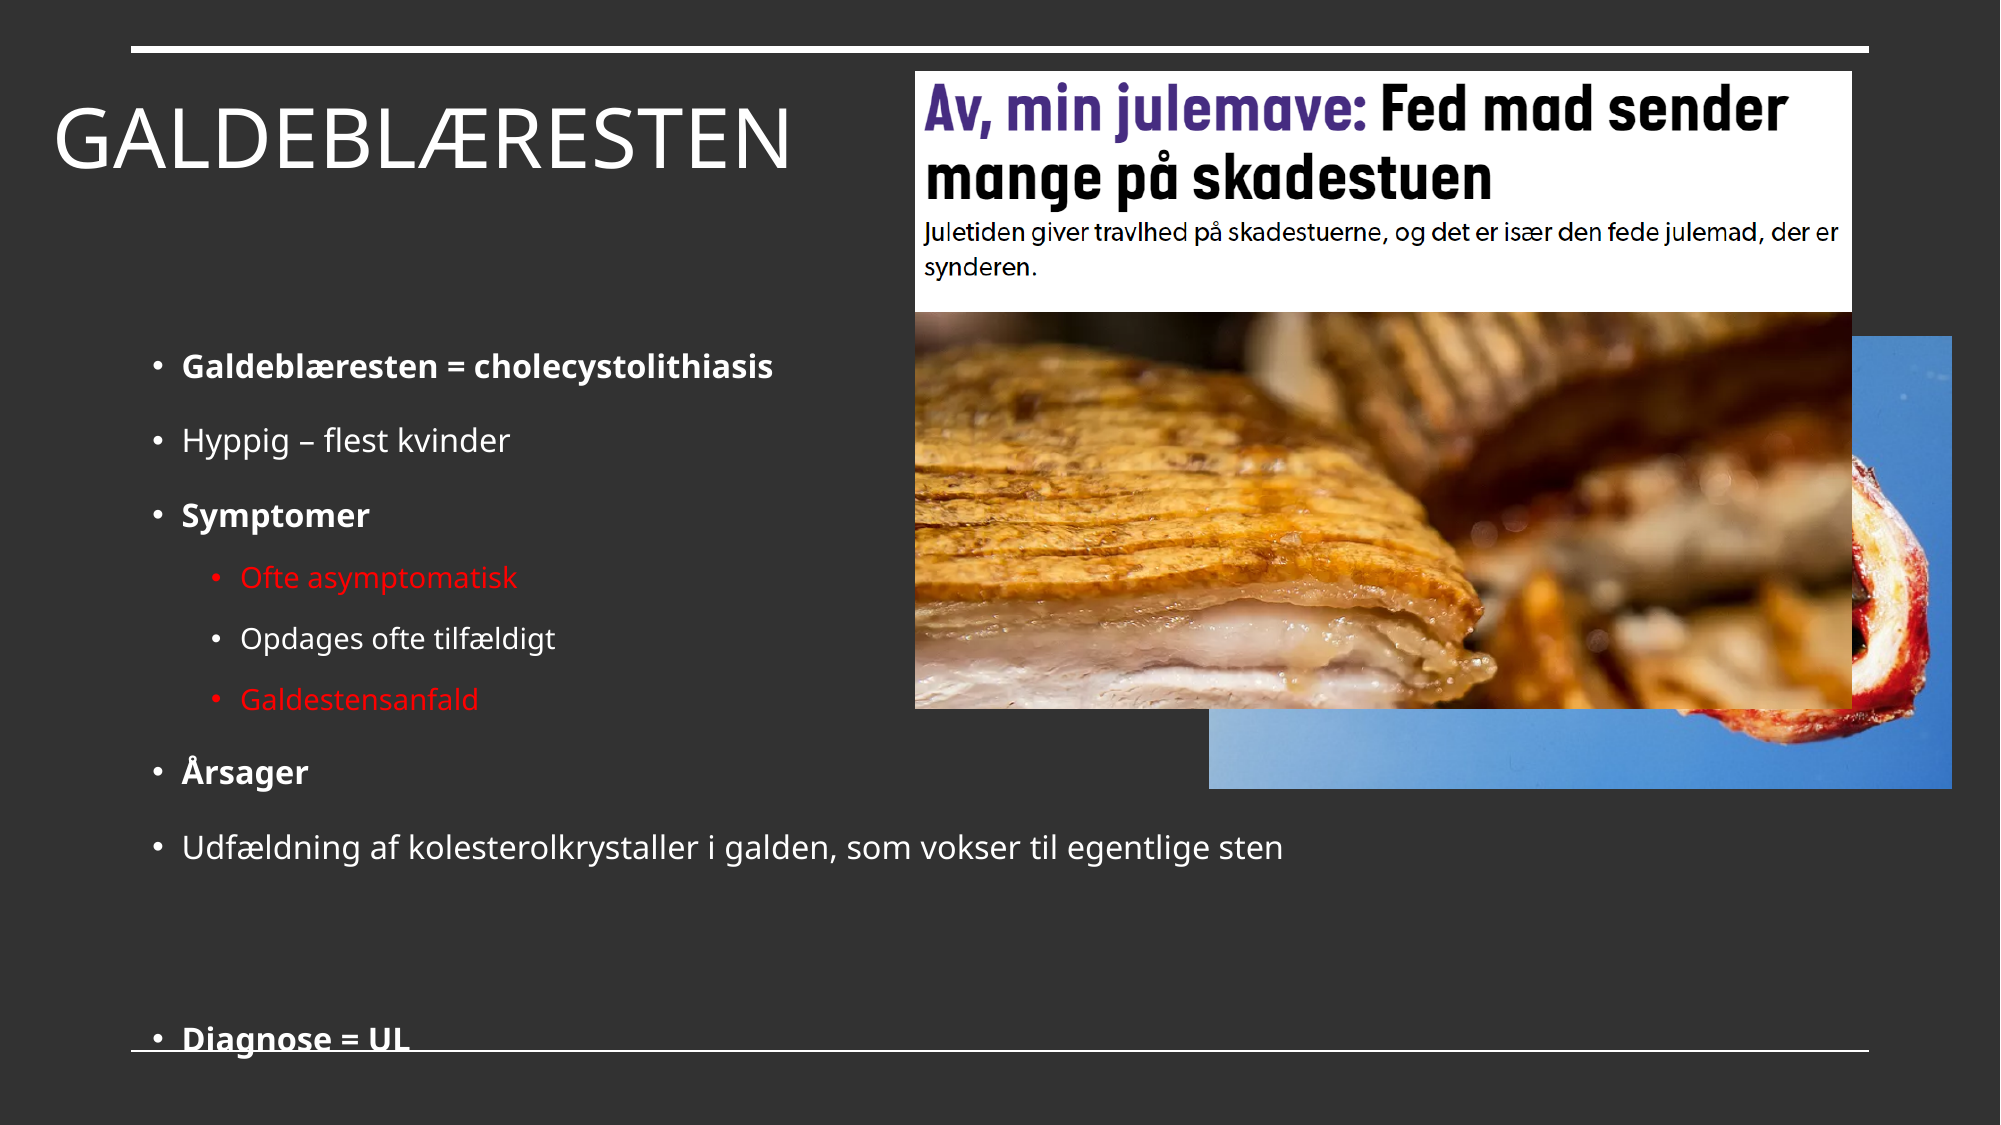

# Galdeblæresten
Galdeblæresten = cholecystolithiasis
Hyppig – flest kvinder
Symptomer
Ofte asymptomatisk
Opdages ofte tilfældigt
Galdestensanfald
Årsager
Udfældning af kolesterolkrystaller i galden, som vokser til egentlige sten
Diagnose = UL